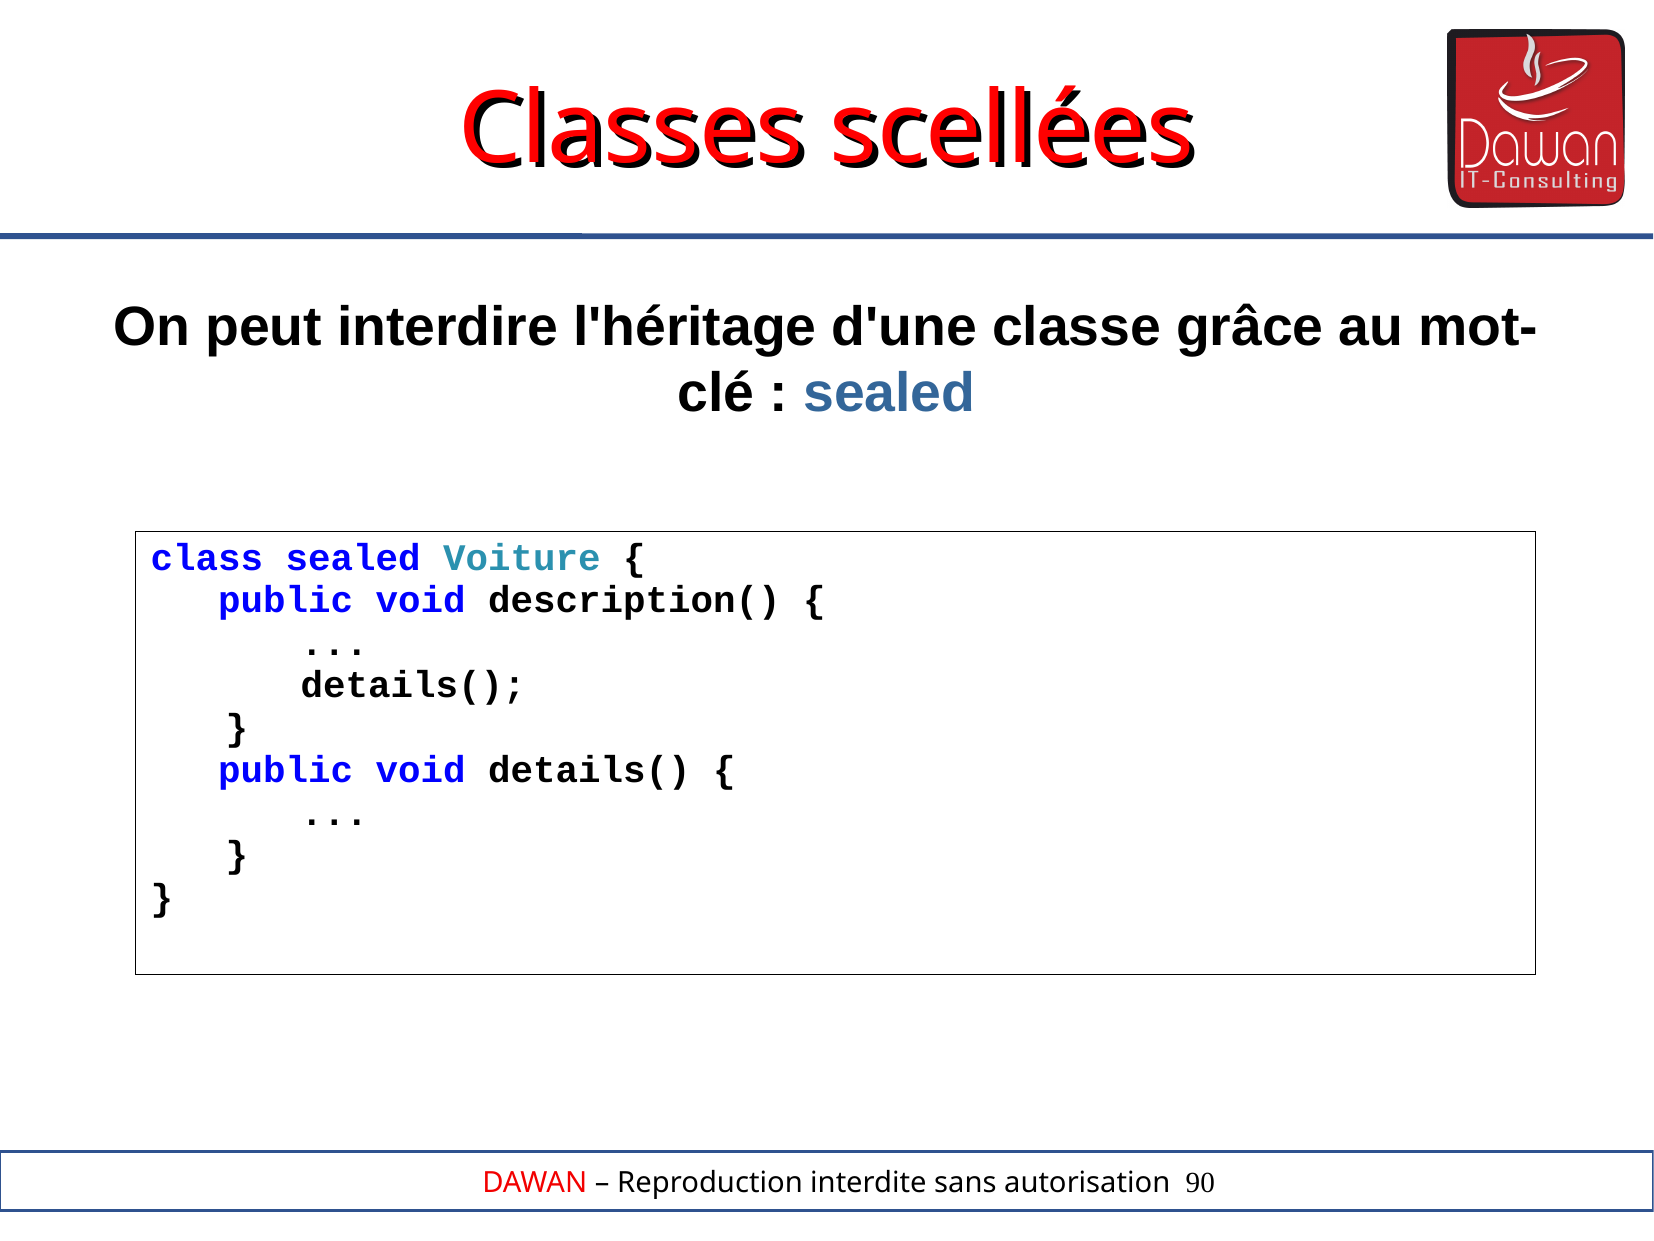

# Classes scellées
On peut interdire l'héritage d'une classe grâce au mot-clé : sealed
class sealed Voiture {
 public void description() {
		...
		details();
	}
 public void details() {
		...
	}
}